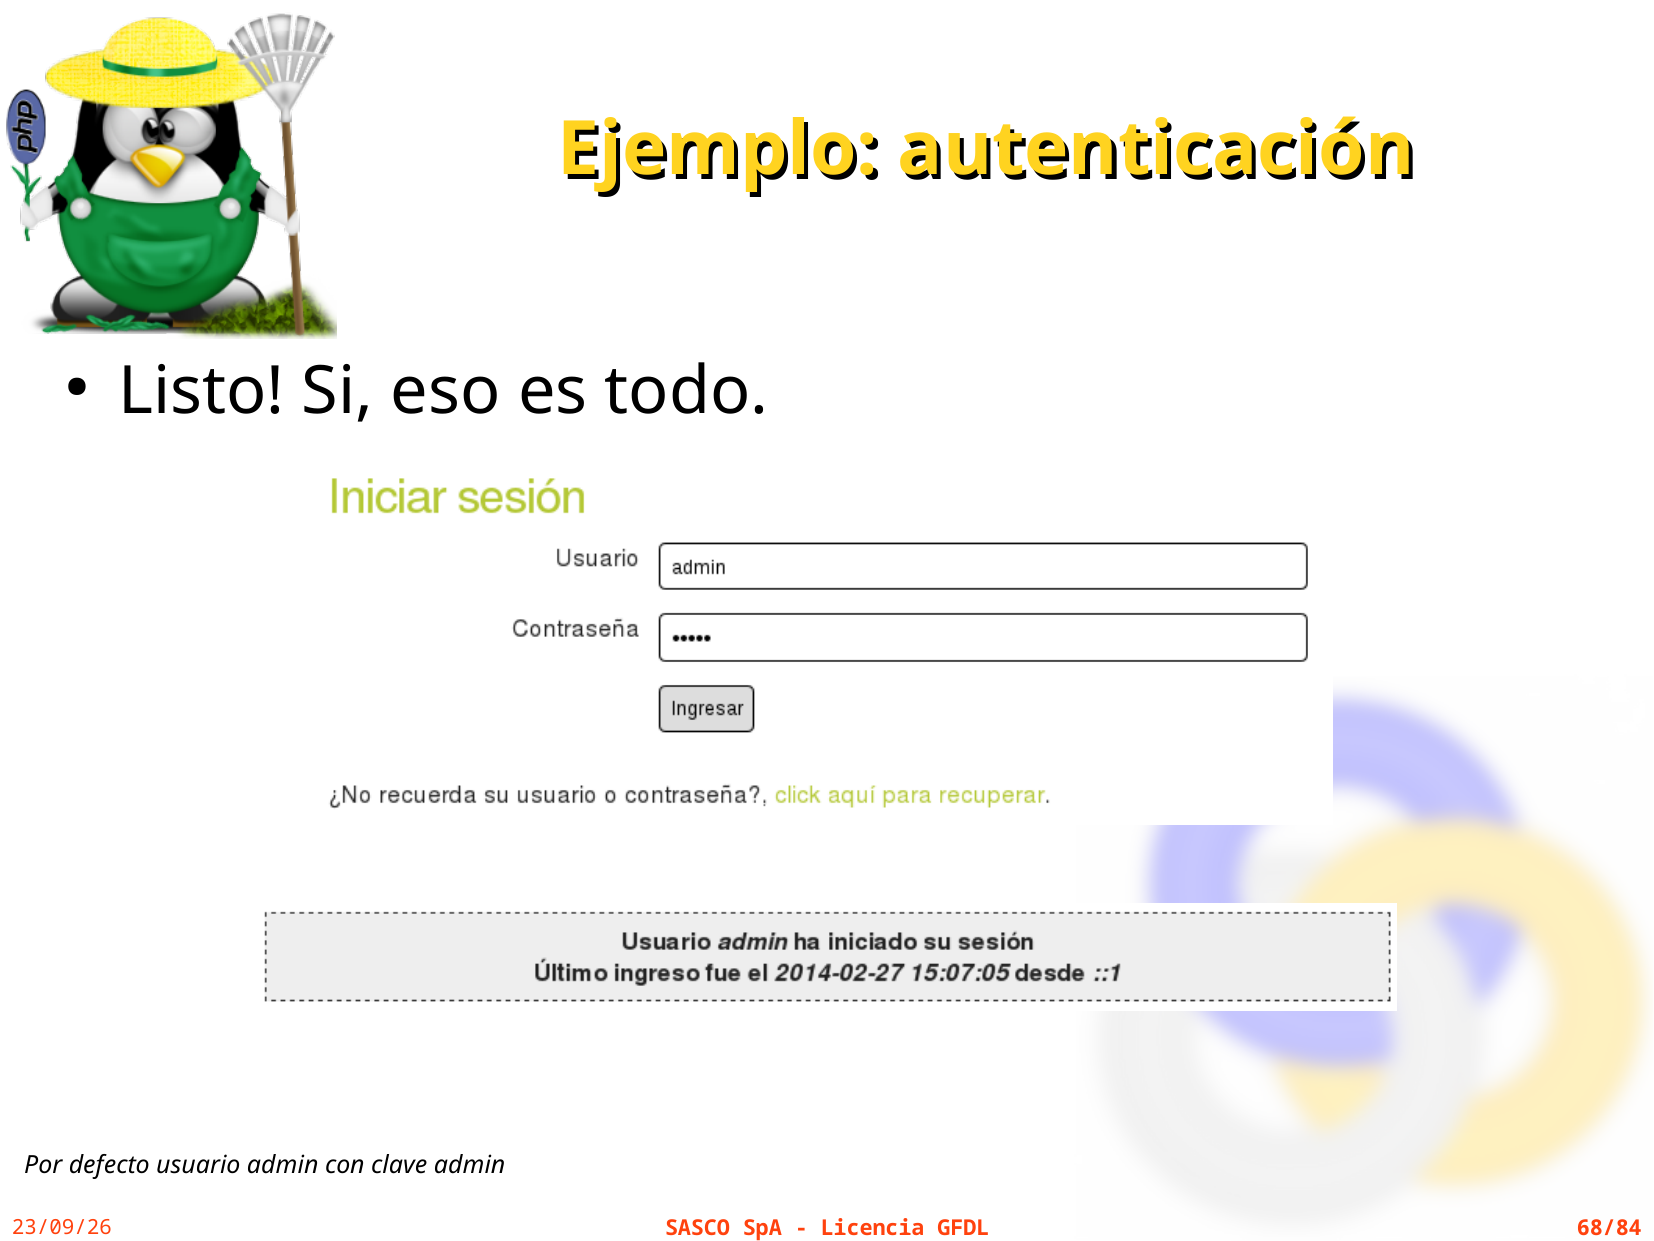

# Ejemplo: autenticación
Listo! Si, eso es todo.
Por defecto usuario admin con clave admin
SASCO SpA - Licencia GFDL
68